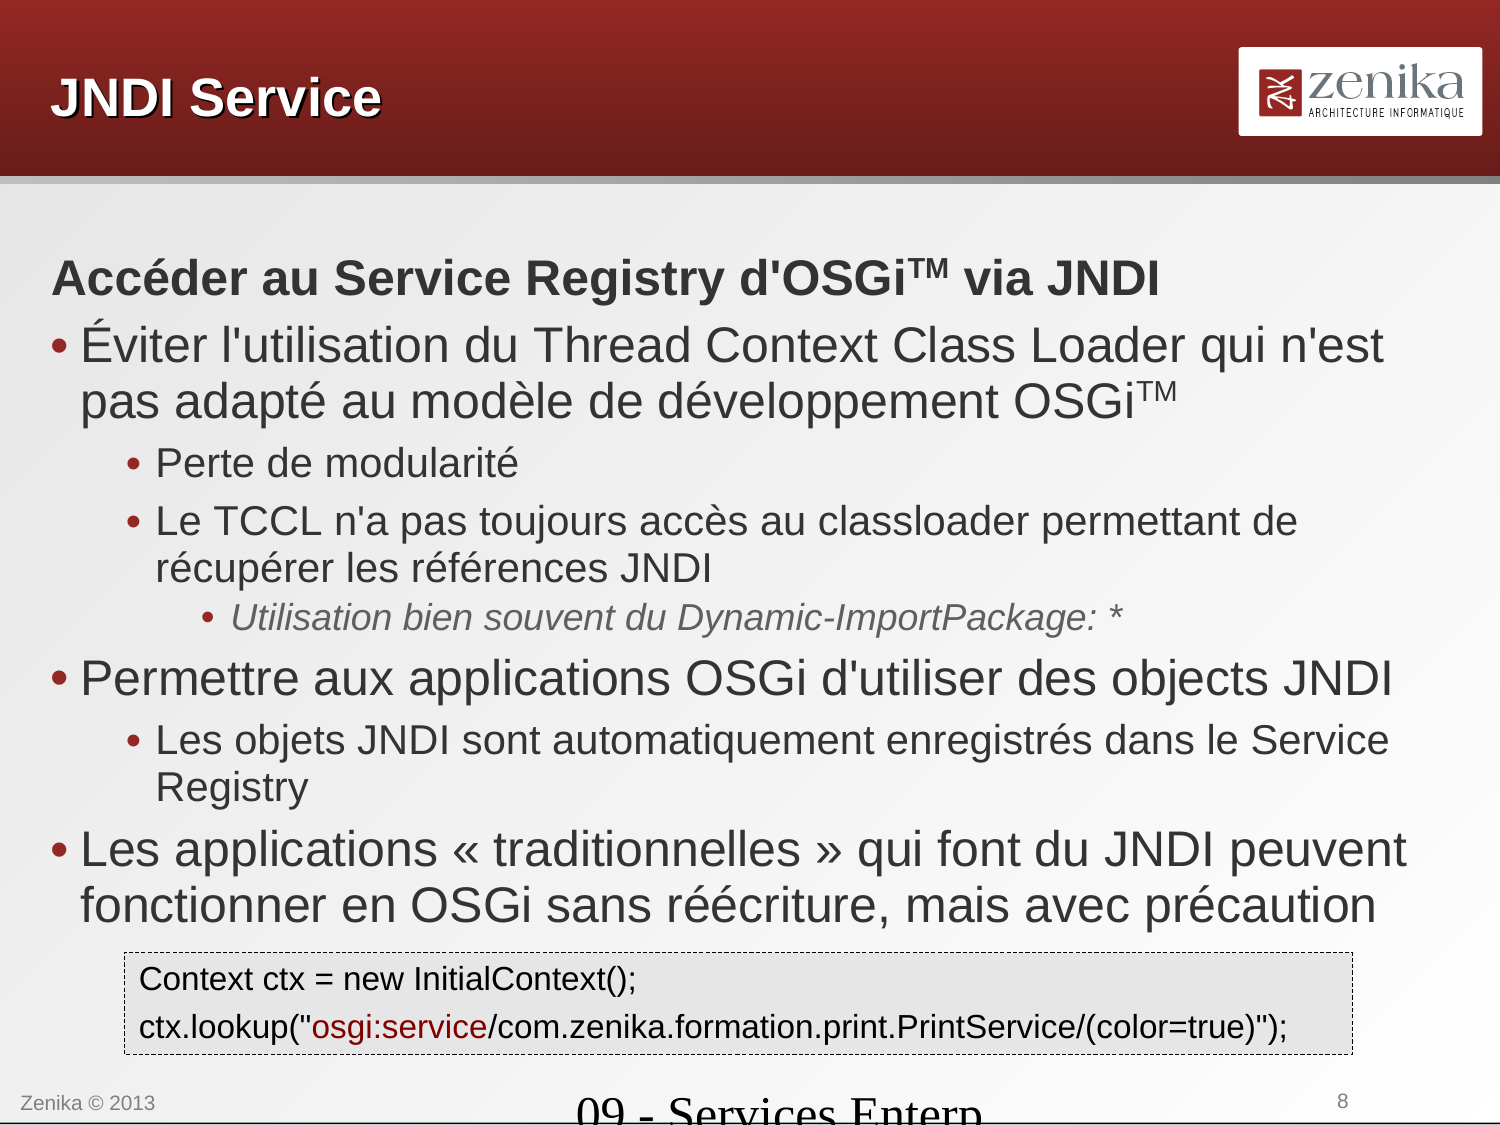

# JNDI Service
Accéder au Service Registry d'OSGiTM via JNDI
Éviter l'utilisation du Thread Context Class Loader qui n'est pas adapté au modèle de développement OSGiTM
Perte de modularité
Le TCCL n'a pas toujours accès au classloader permettant de récupérer les références JNDI
Utilisation bien souvent du Dynamic-ImportPackage: *
Permettre aux applications OSGi d'utiliser des objects JNDI
Les objets JNDI sont automatiquement enregistrés dans le Service Registry
Les applications « traditionnelles » qui font du JNDI peuvent fonctionner en OSGi sans réécriture, mais avec précaution
Context ctx = new InitialContext();
ctx.lookup("osgi:service/com.zenika.formation.print.PrintService/(color=true)");